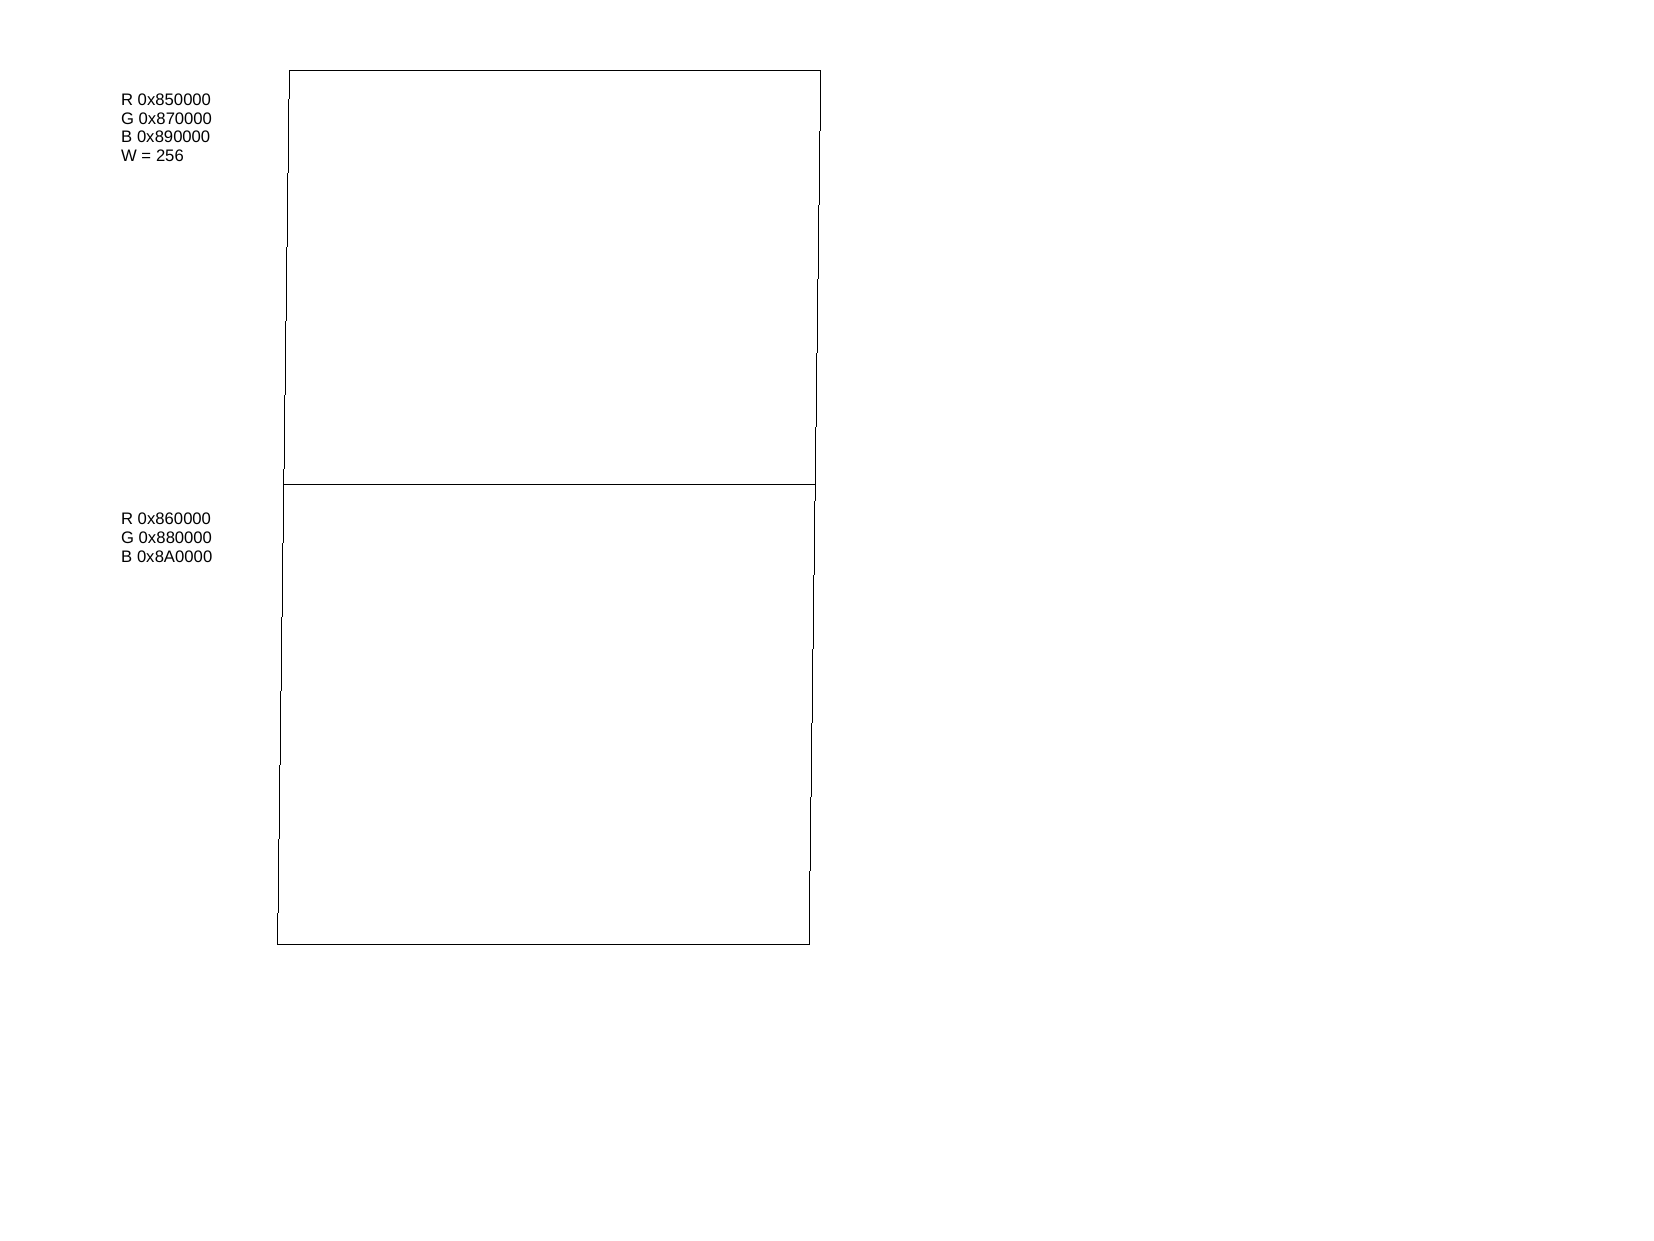

R 0x850000
G 0x870000
B 0x890000
W = 256
R 0x860000
G 0x880000
B 0x8A0000